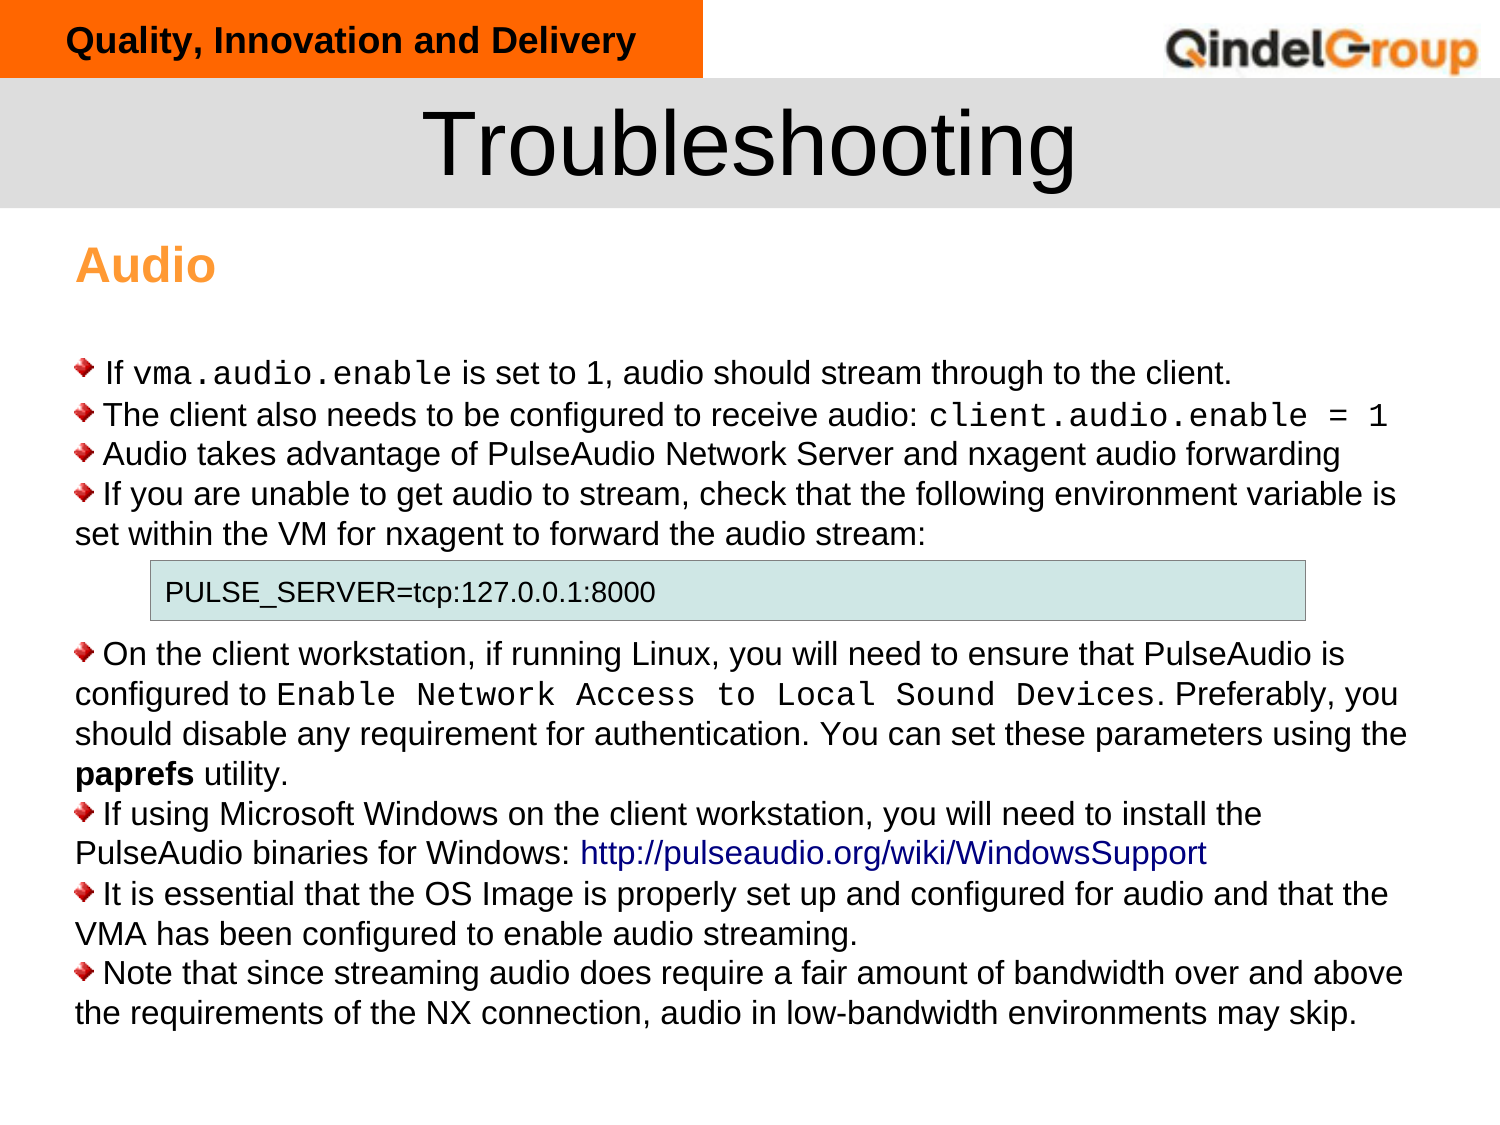

# Troubleshooting
Audio
 If vma.audio.enable is set to 1, audio should stream through to the client.
 The client also needs to be configured to receive audio: client.audio.enable = 1
 Audio takes advantage of PulseAudio Network Server and nxagent audio forwarding
 If you are unable to get audio to stream, check that the following environment variable is set within the VM for nxagent to forward the audio stream:
 On the client workstation, if running Linux, you will need to ensure that PulseAudio is configured to Enable Network Access to Local Sound Devices. Preferably, you should disable any requirement for authentication. You can set these parameters using the paprefs utility.
 If using Microsoft Windows on the client workstation, you will need to install the PulseAudio binaries for Windows: http://pulseaudio.org/wiki/WindowsSupport
 It is essential that the OS Image is properly set up and configured for audio and that the VMA has been configured to enable audio streaming.
 Note that since streaming audio does require a fair amount of bandwidth over and above the requirements of the NX connection, audio in low-bandwidth environments may skip.
PULSE_SERVER=tcp:127.0.0.1:8000